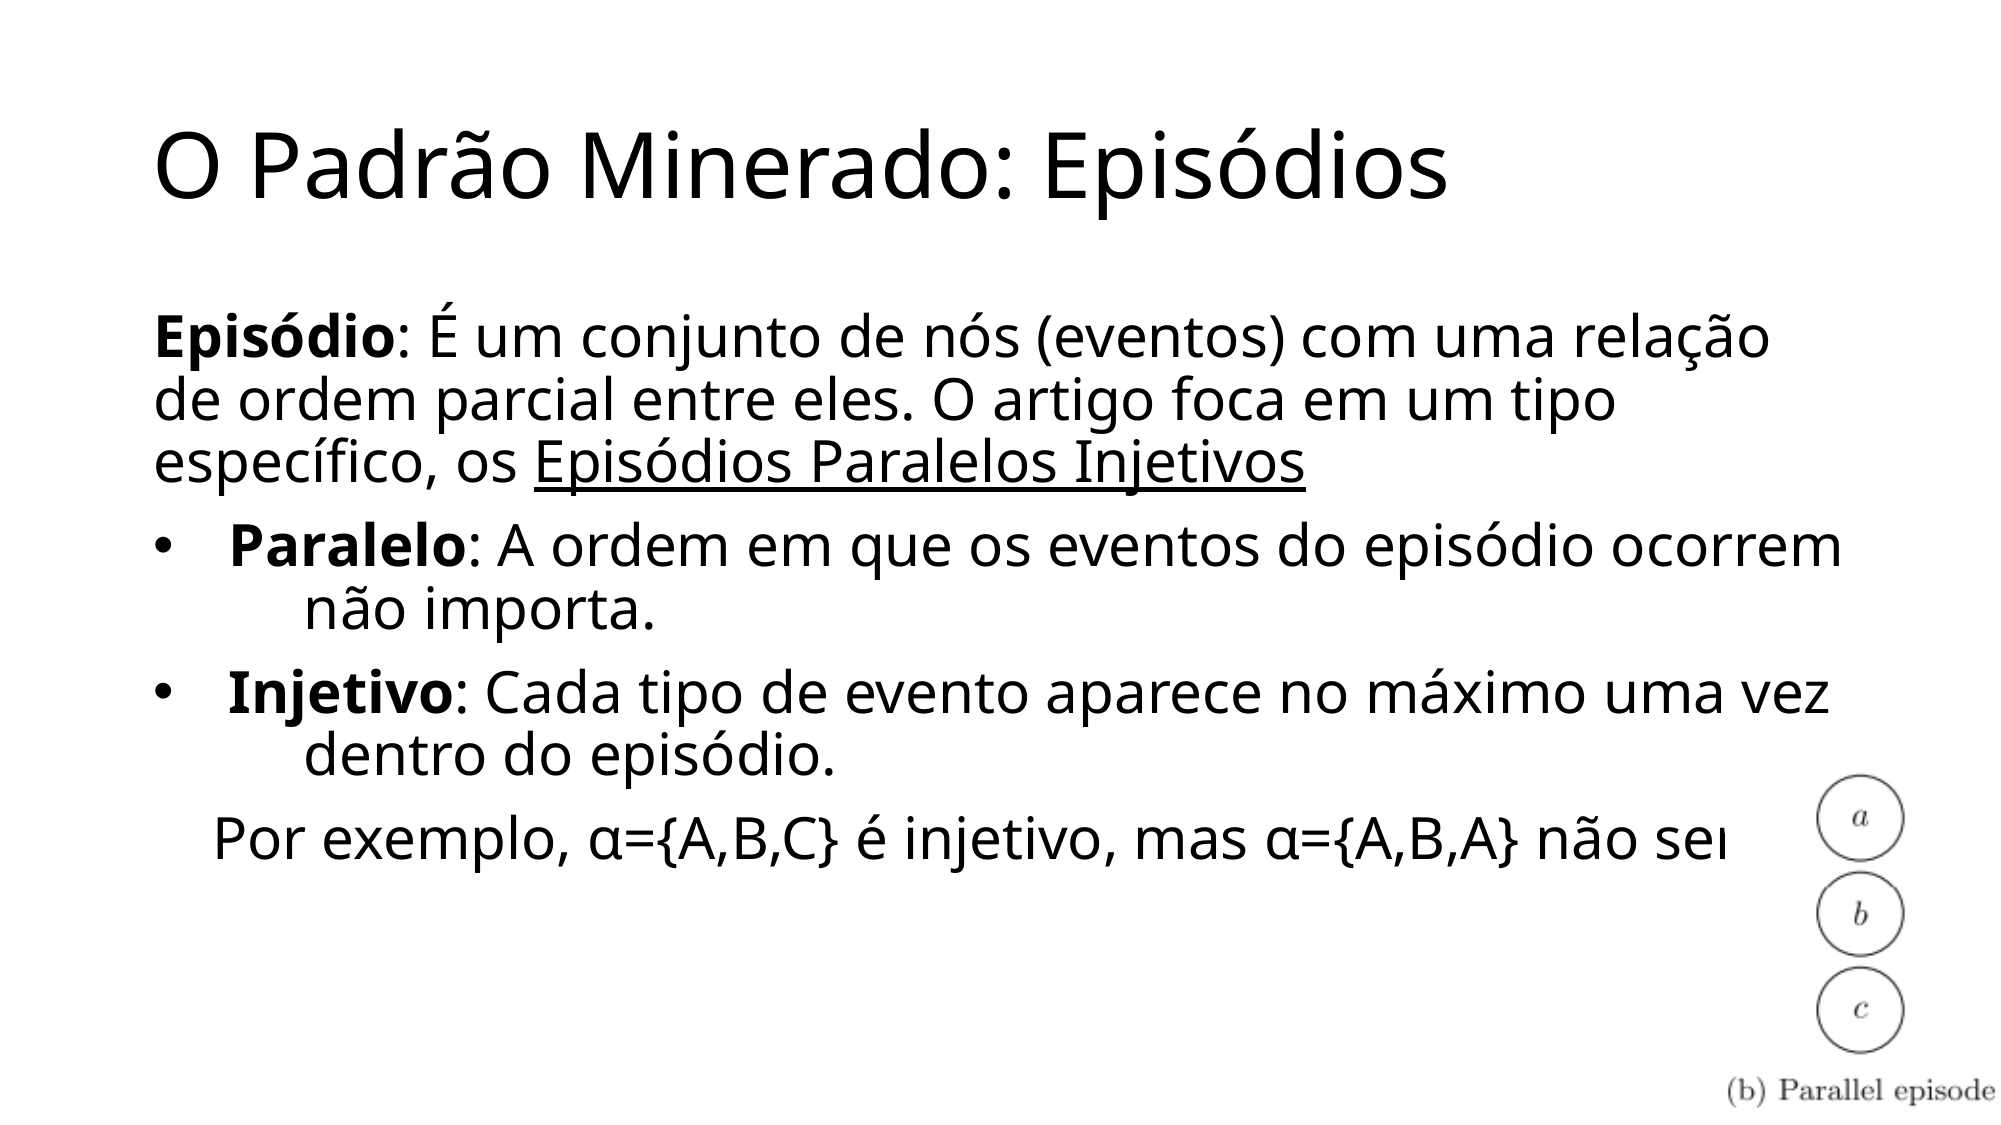

# O Padrão Minerado: Episódios
Episódio: É um conjunto de nós (eventos) com uma relação de ordem parcial entre eles. O artigo foca em um tipo específico, os Episódios Paralelos Injetivos
Paralelo: A ordem em que os eventos do episódio ocorrem não importa.
Injetivo: Cada tipo de evento aparece no máximo uma vez dentro do episódio.
 Por exemplo, α={A,B,C} é injetivo, mas α={A,B,A} não seria